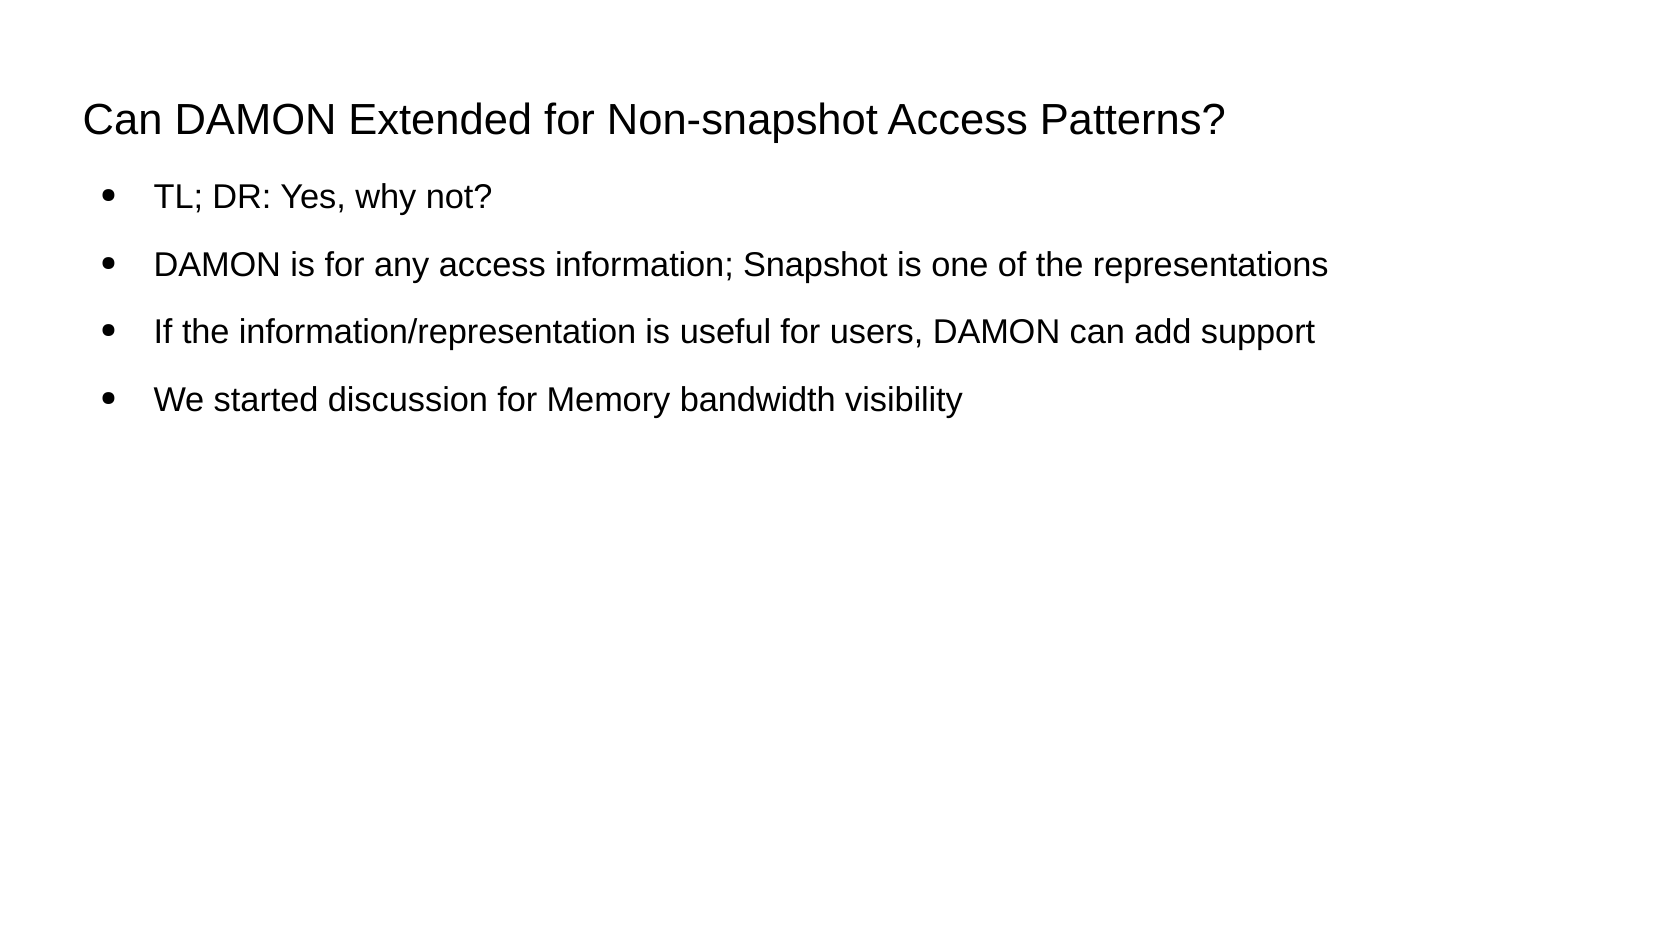

# Can DAMON Extended for Non-snapshot Access Patterns?
TL; DR: Yes, why not?
DAMON is for any access information; Snapshot is one of the representations
If the information/representation is useful for users, DAMON can add support
We started discussion for Memory bandwidth visibility